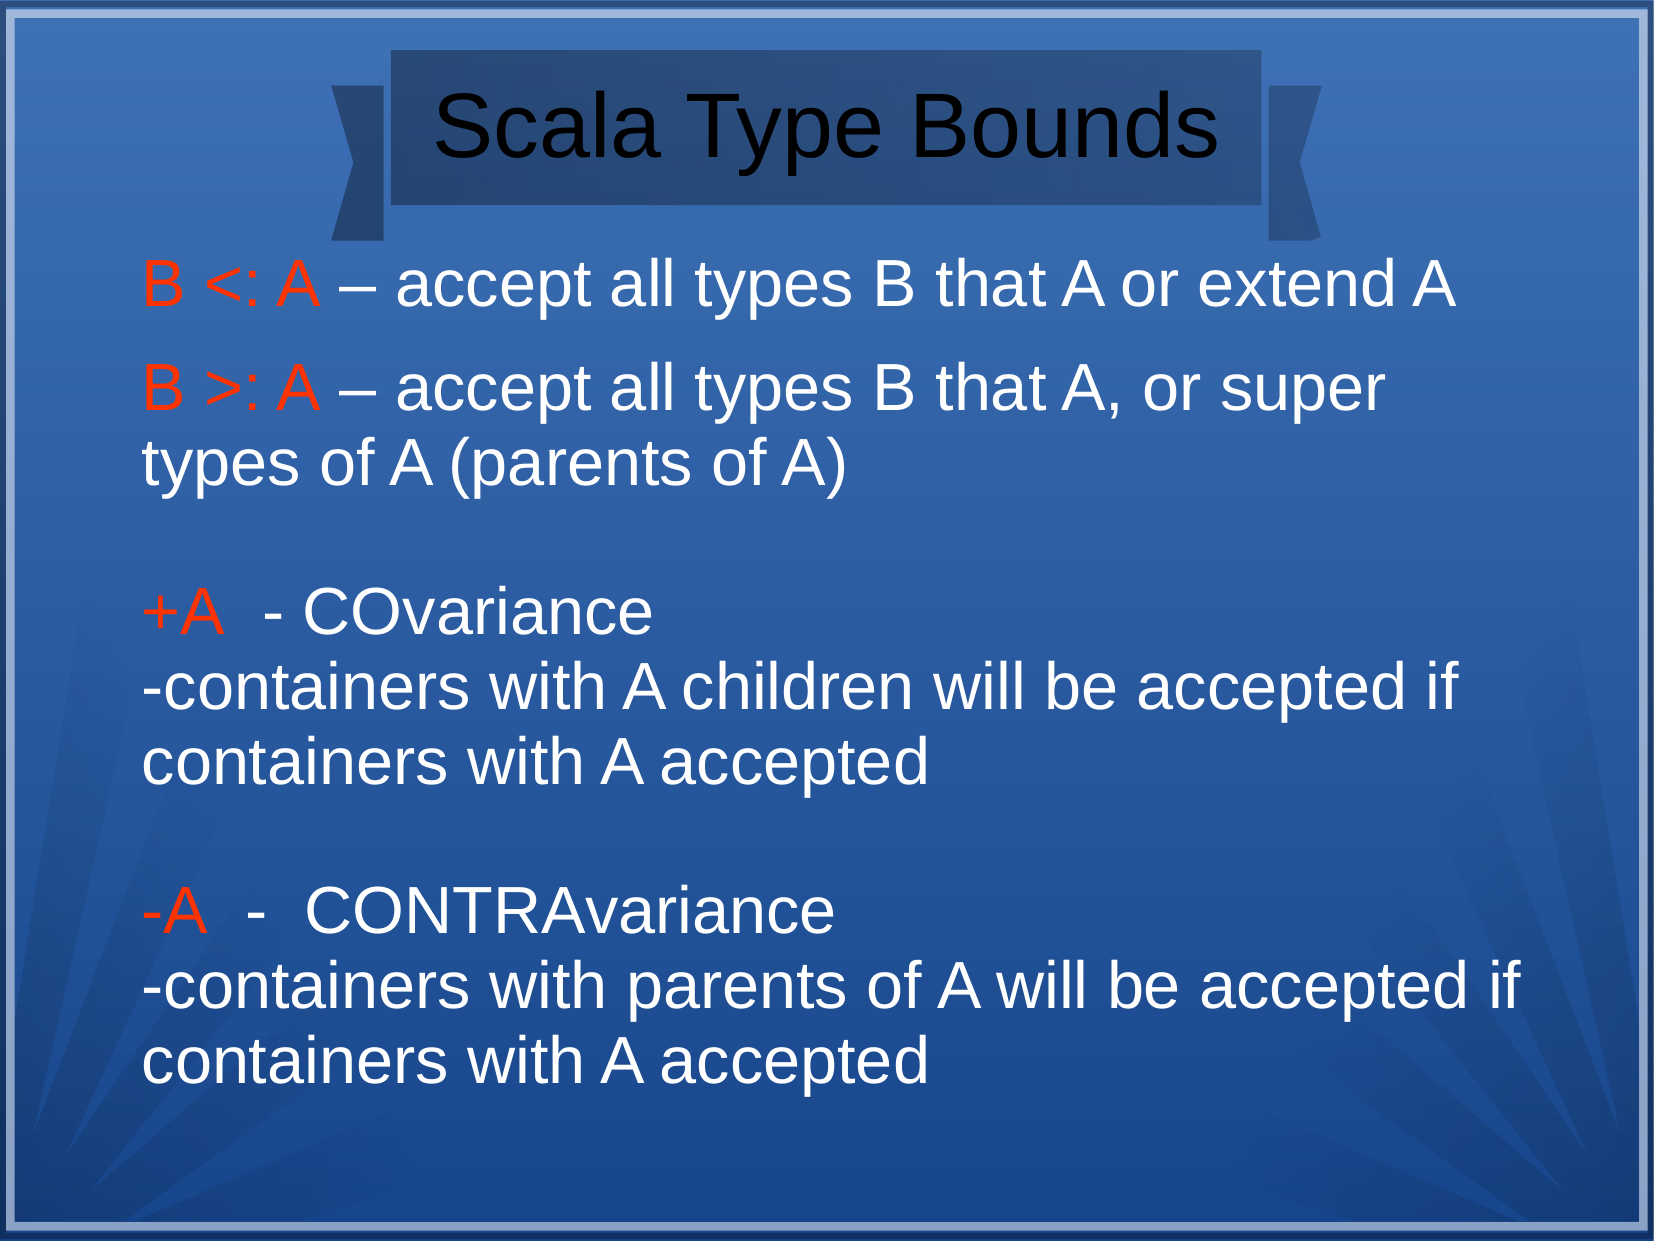

# Scala Type Bounds
B <: A – accept all types B that A or extend A
B >: A – accept all types B that A, or super types of A (parents of A)
+A - COvariance
-containers with A children will be accepted if containers with A accepted
-A - CONTRAvariance
-containers with parents of A will be accepted if containers with A accepted